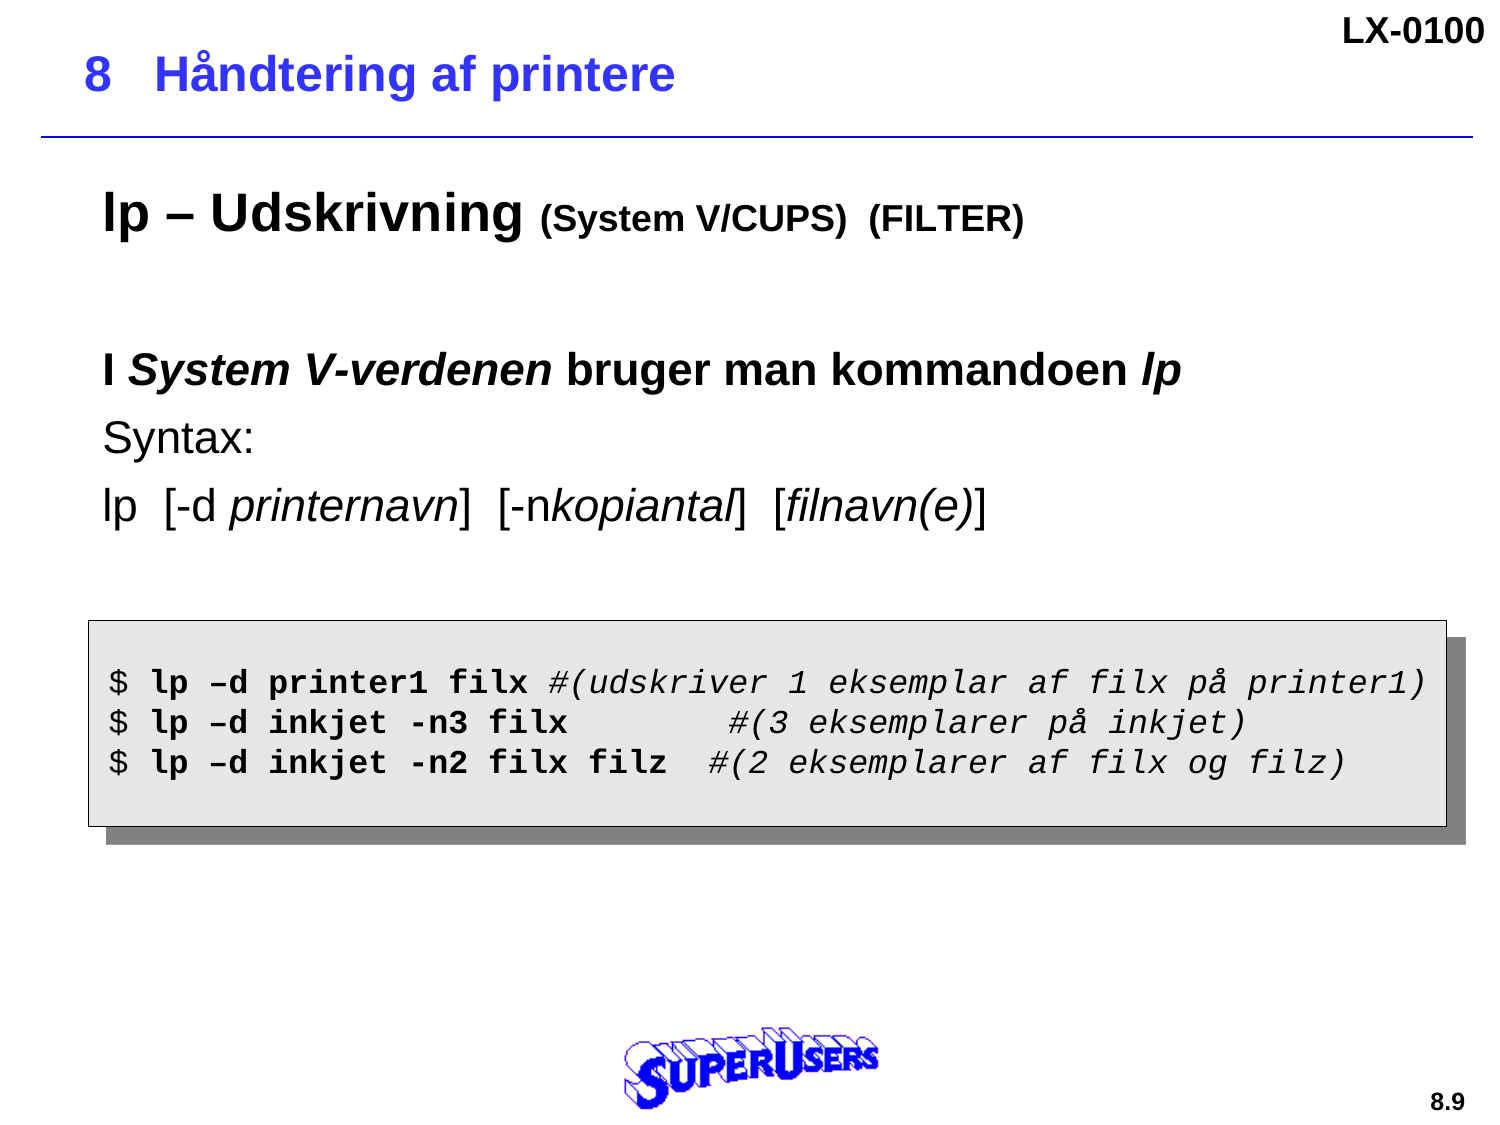

# 8 Håndtering af printere
lp – Udskrivning (System V/CUPS) (FILTER)
I System V-verdenen bruger man kommandoen lp
Syntax:
lp [-d printernavn] [-nkopiantal] [filnavn(e)]
 $ lp –d printer1 filx #(udskriver 1 eksemplar af filx på printer1)
 $ lp –d inkjet -n3 filx	 #(3 eksemplarer på inkjet)
 $ lp –d inkjet -n2 filx filz #(2 eksemplarer af filx og filz)